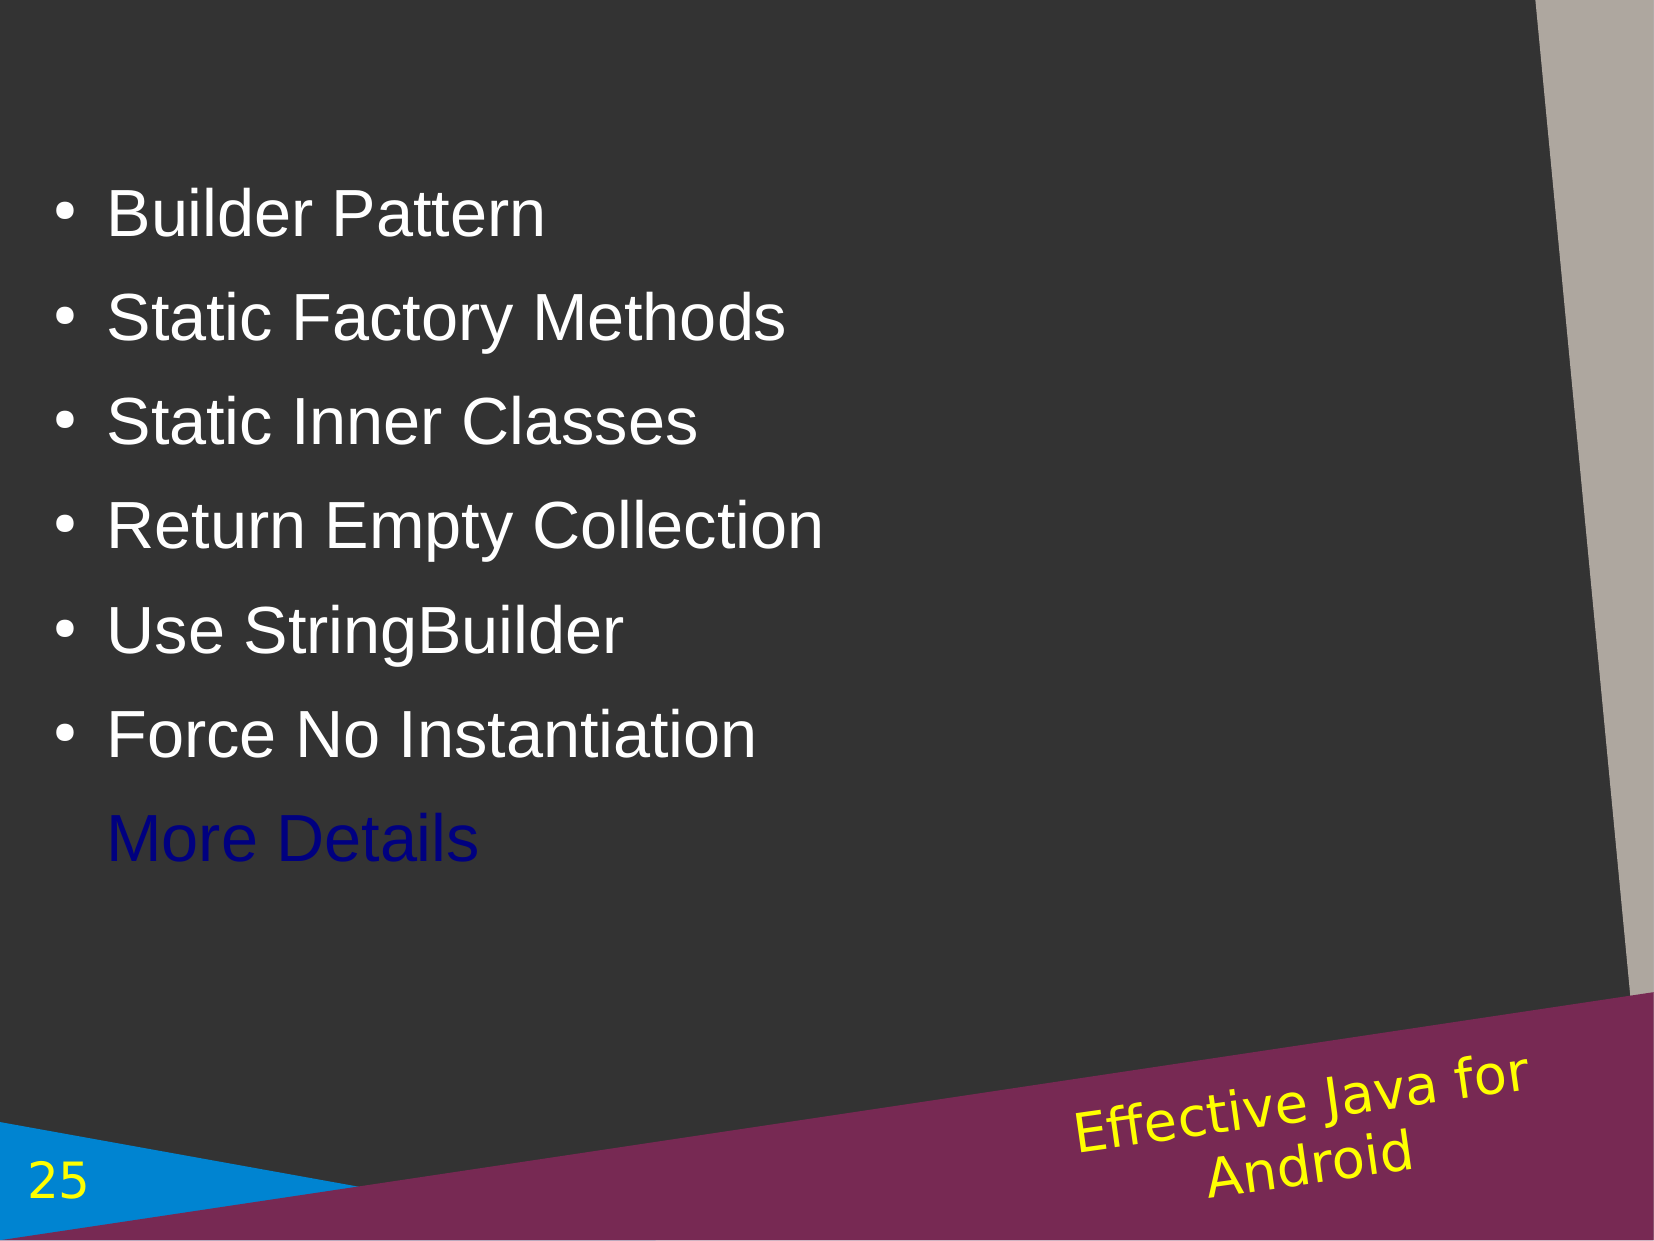

Builder Pattern
Static Factory Methods
Static Inner Classes
Return Empty Collection
Use StringBuilder
Force No Instantiation
More Details
# Effective Java for Android
25